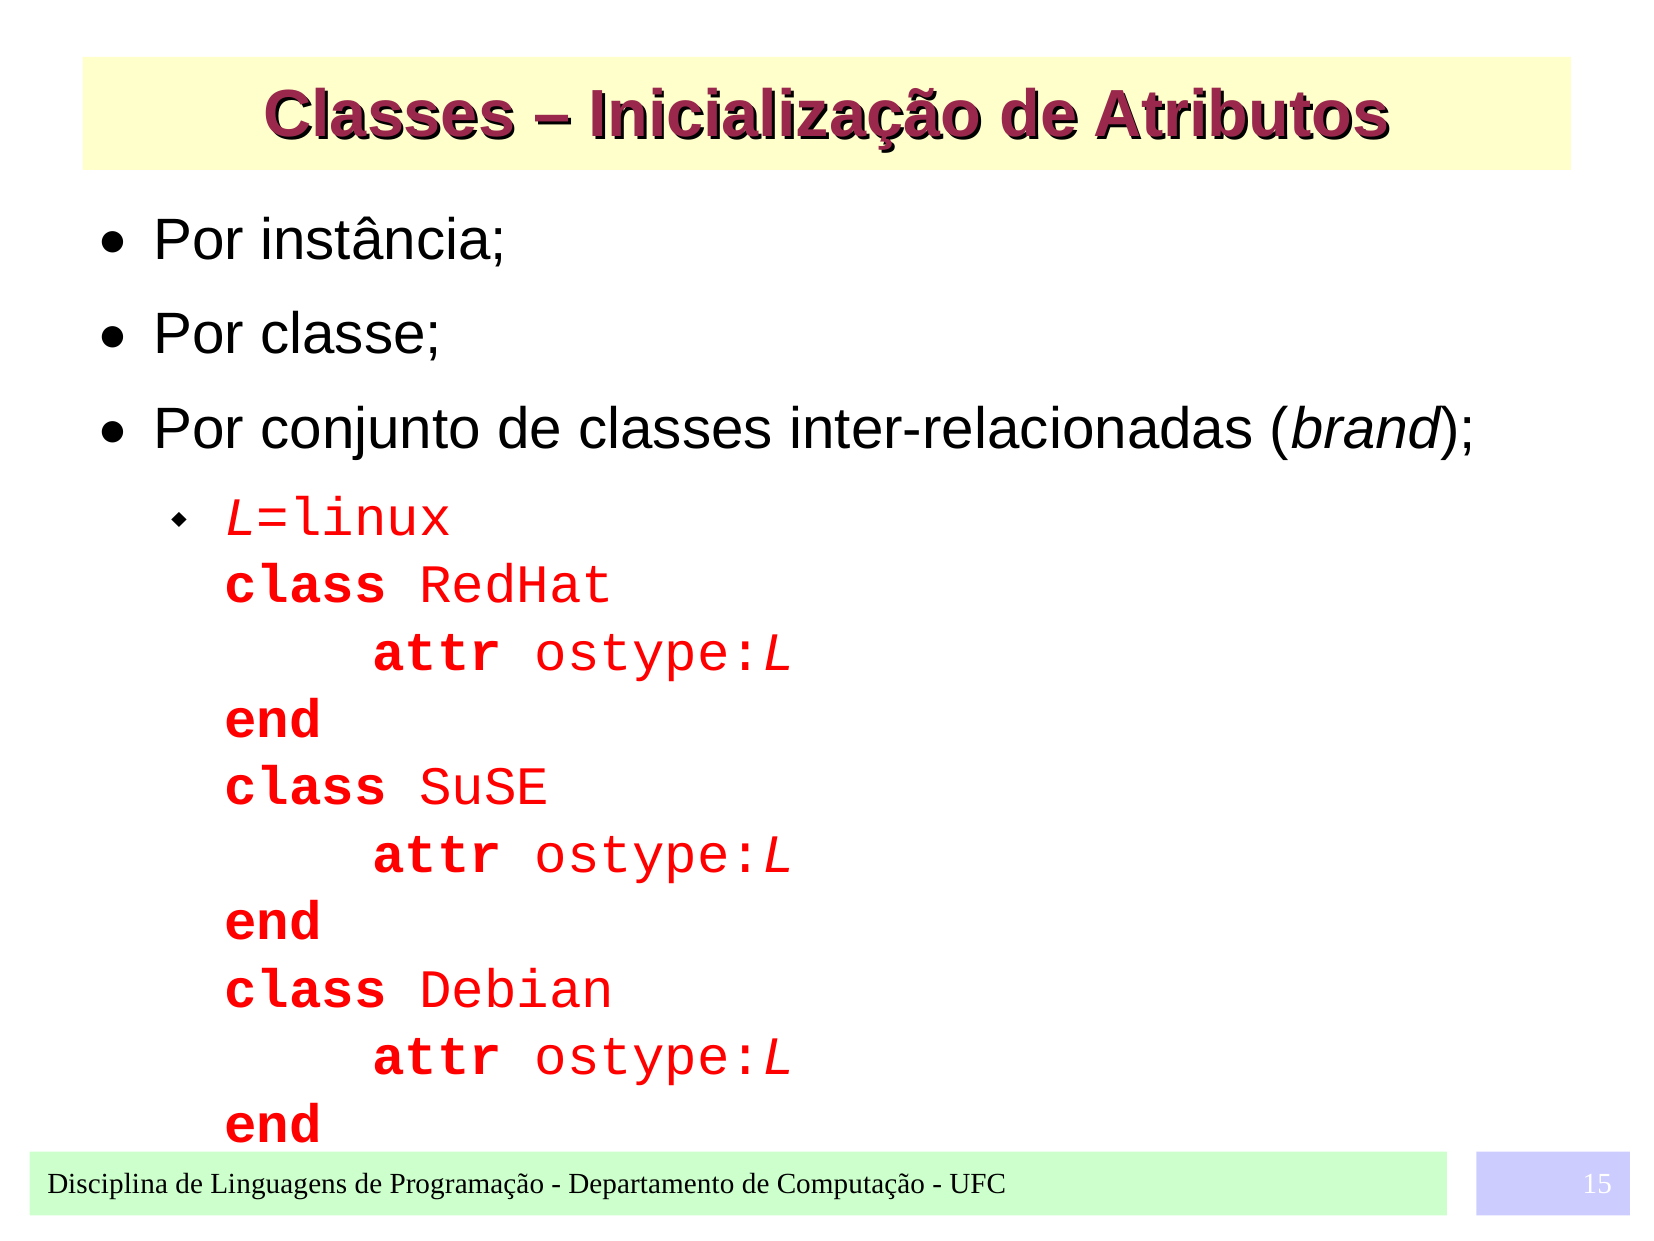

# Classes – Inicialização de Atributos
Por instância;
Por classe;
Por conjunto de classes inter-relacionadas (brand);
L=linux
class RedHat
		attr ostype:L
end
class SuSE
		attr ostype:L
end
class Debian
		attr ostype:L
end
Disciplina de Linguagens de Programação - Departamento de Computação - UFC
15